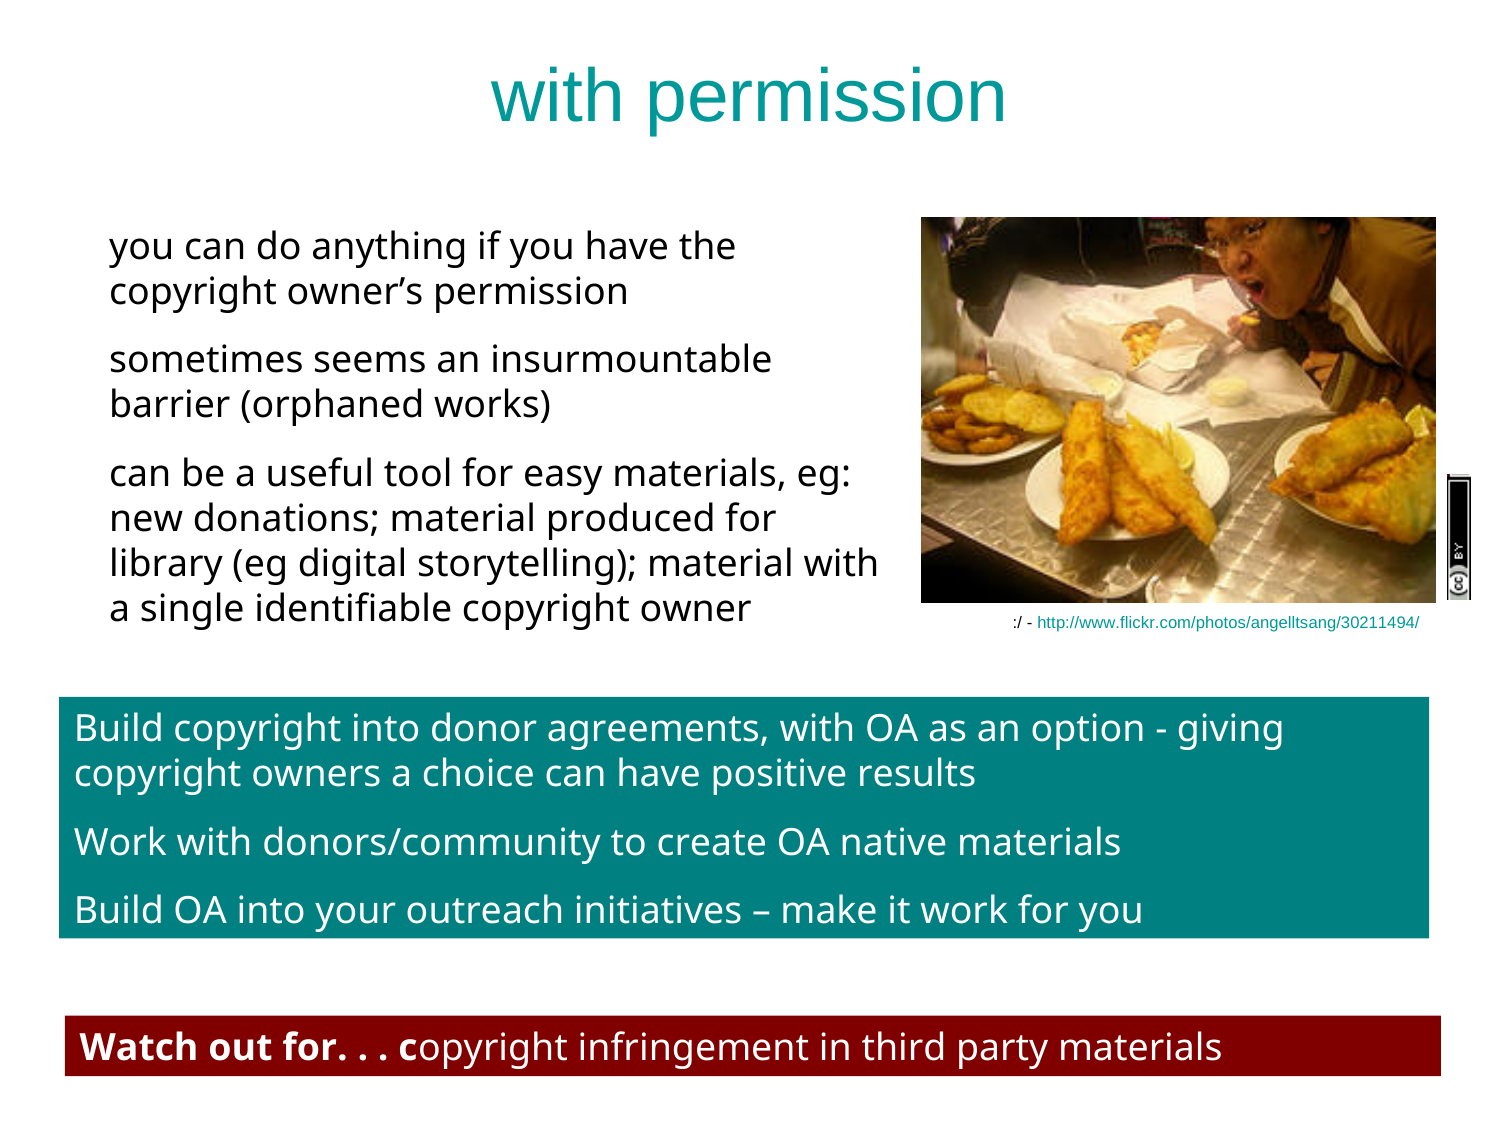

# with permission
you can do anything if you have the copyright owner’s permission
sometimes seems an insurmountable barrier (orphaned works)
can be a useful tool for easy materials, eg: new donations; material produced for library (eg digital storytelling); material with a single identifiable copyright owner
:/ - http://www.flickr.com/photos/angelltsang/30211494/
Build copyright into donor agreements, with OA as an option - giving copyright owners a choice can have positive results
Work with donors/community to create OA native materials
Build OA into your outreach initiatives – make it work for you
Watch out for. . . copyright infringement in third party materials